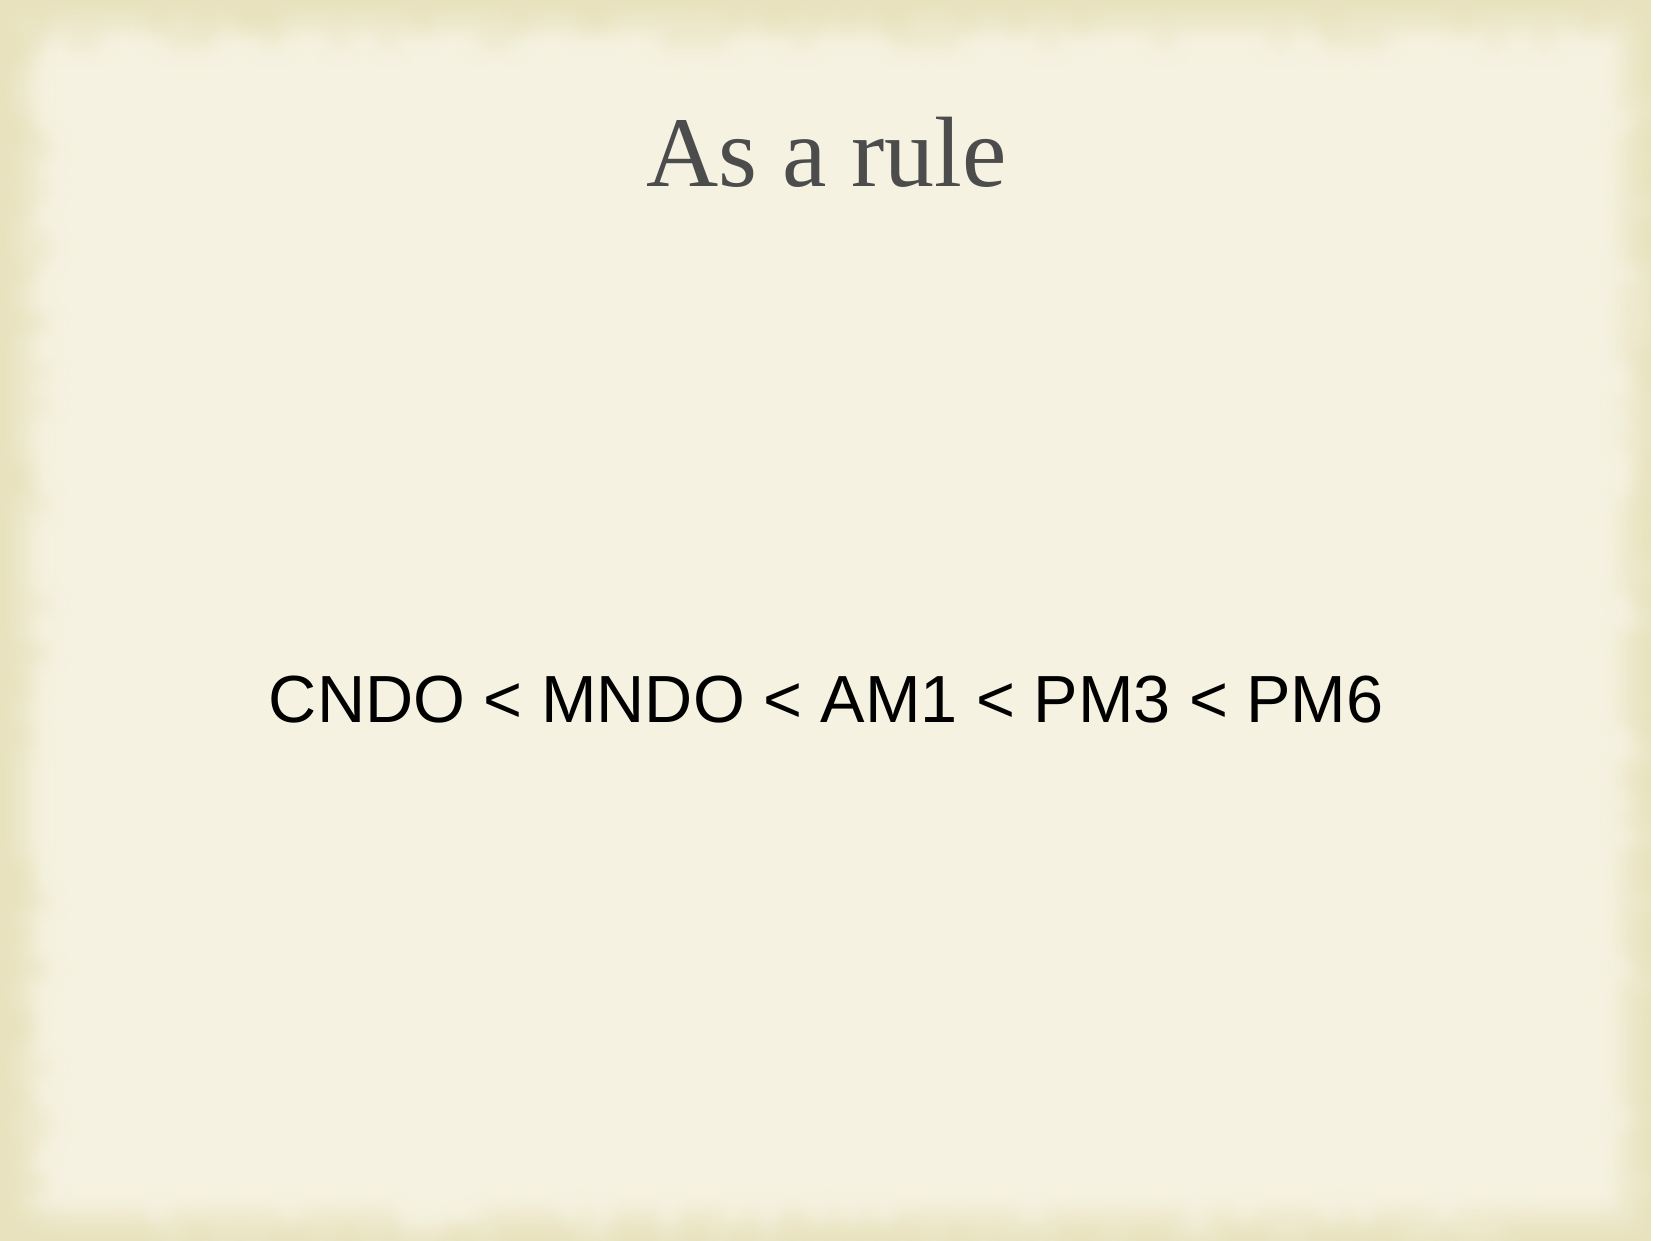

# As a rule
CNDO < MNDO < AM1 < PM3 < PM6